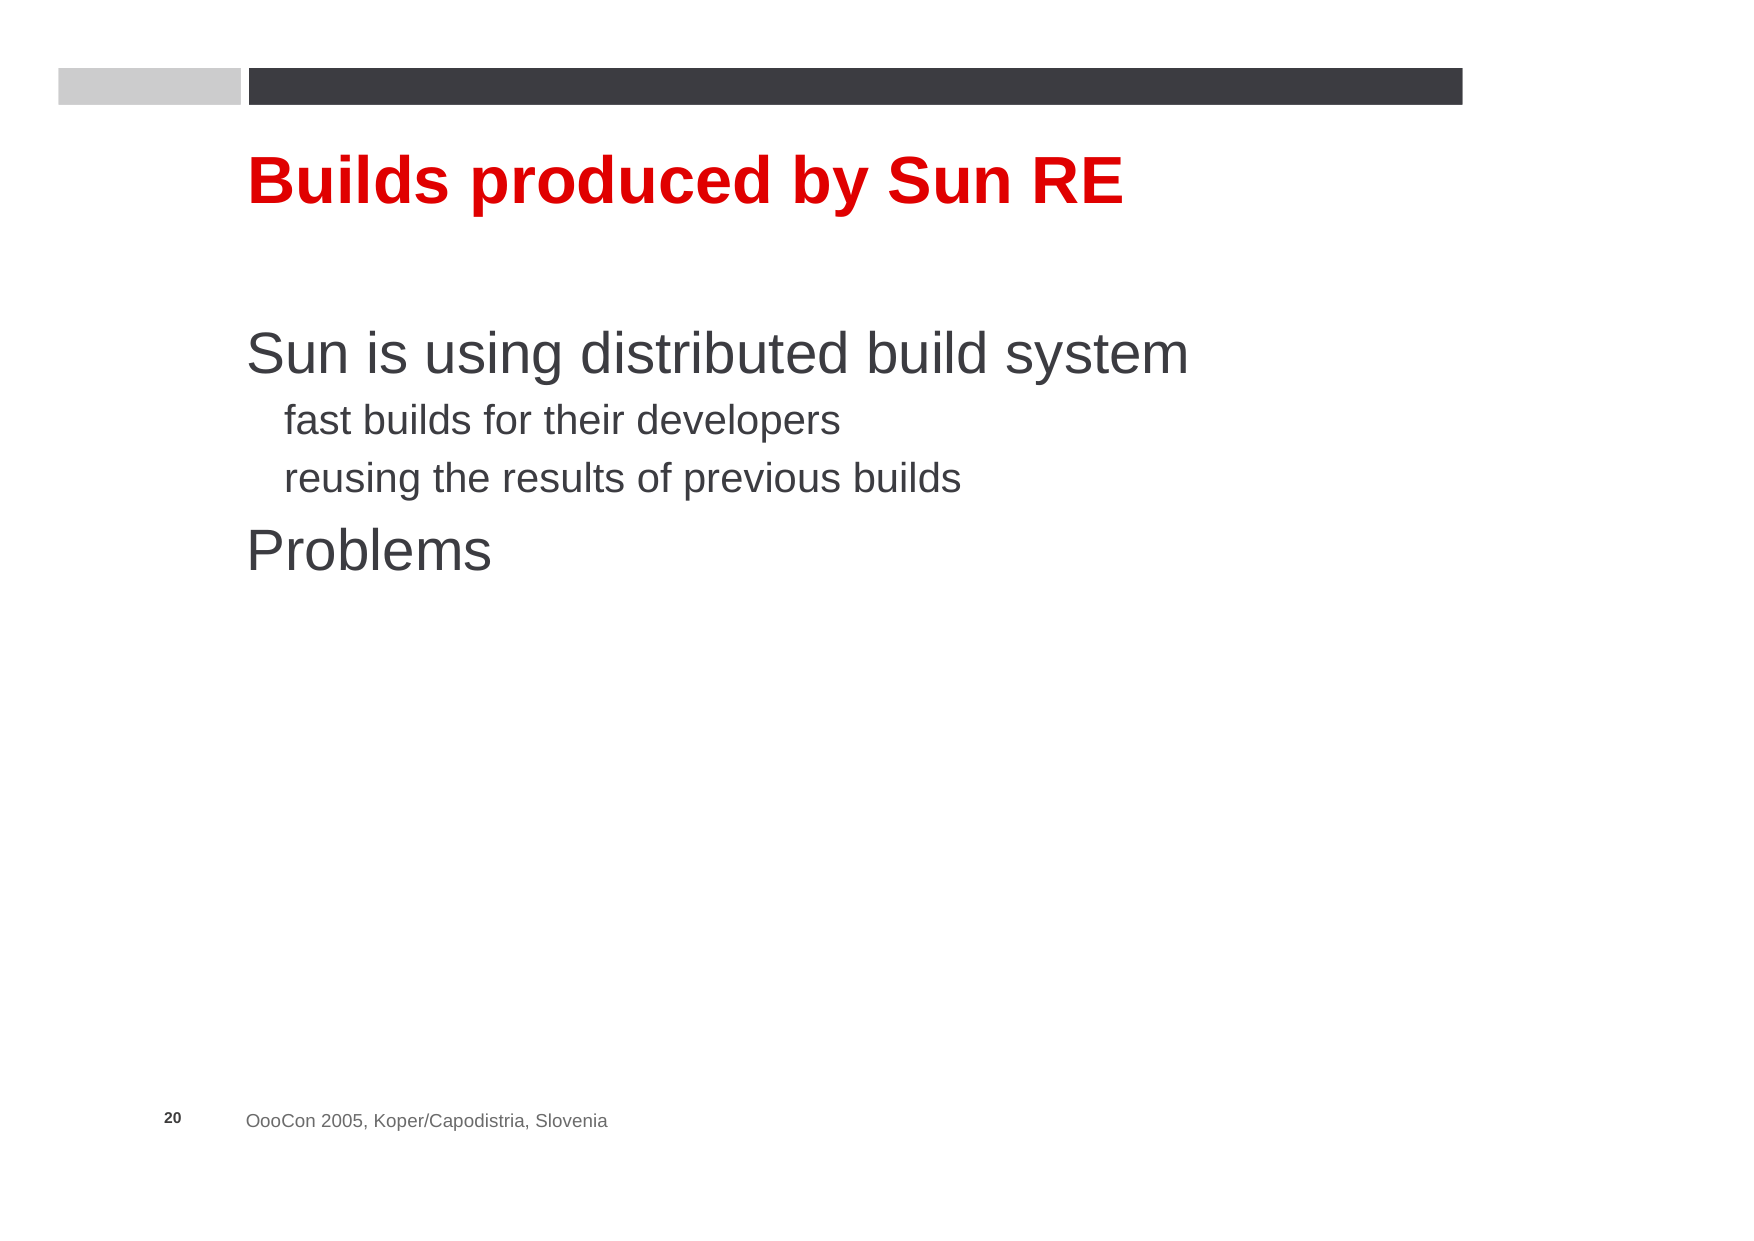

# Builds produced by Sun RE
Sun is using distributed build system
fast builds for their developers
reusing the results of previous builds
Problems